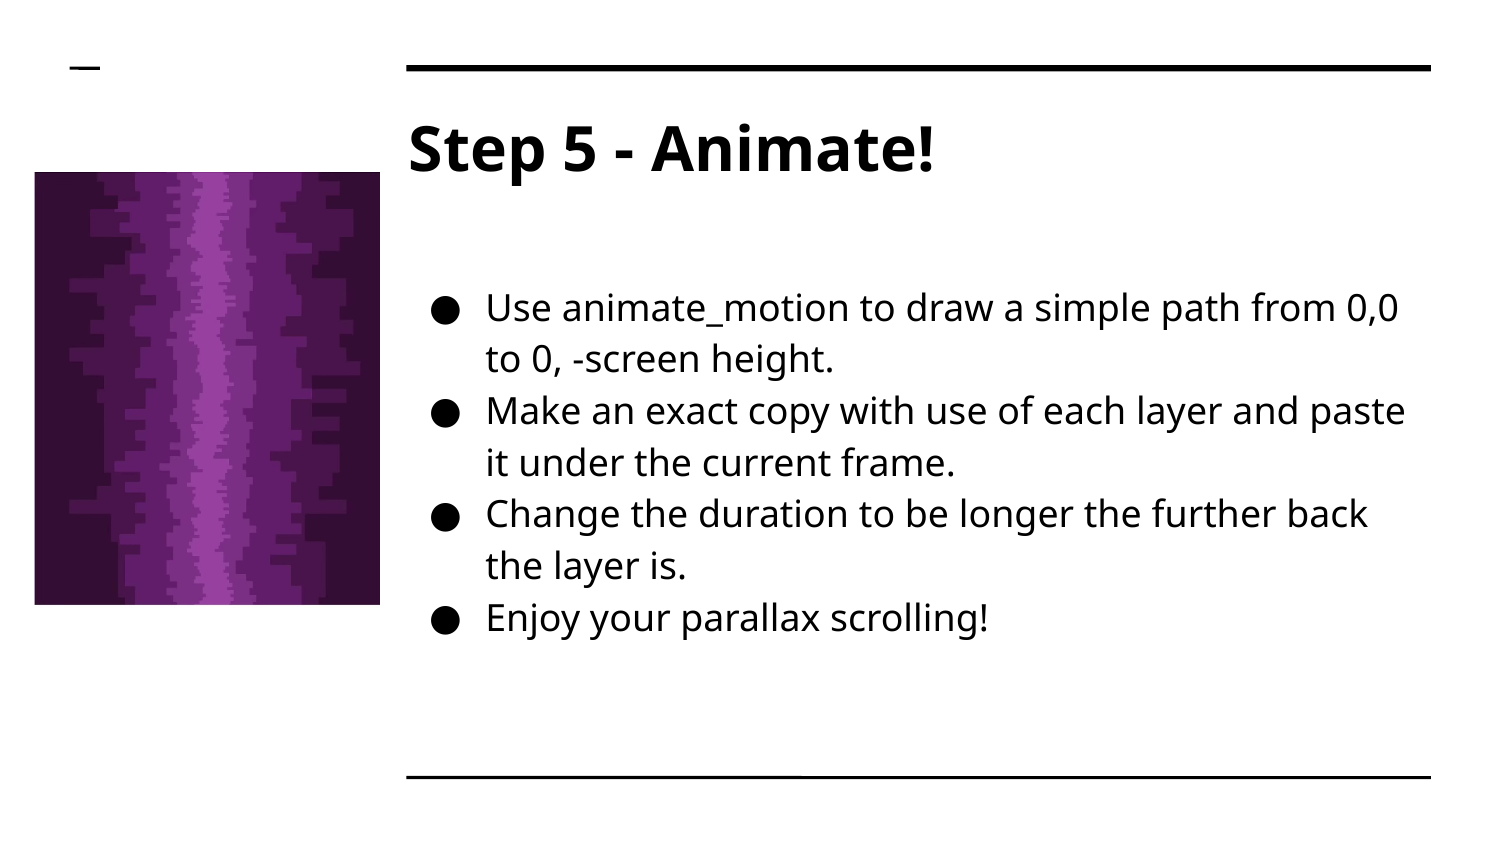

# Step 5 - Animate!
Use animate_motion to draw a simple path from 0,0 to 0, -screen height.
Make an exact copy with use of each layer and paste it under the current frame.
Change the duration to be longer the further back the layer is.
Enjoy your parallax scrolling!